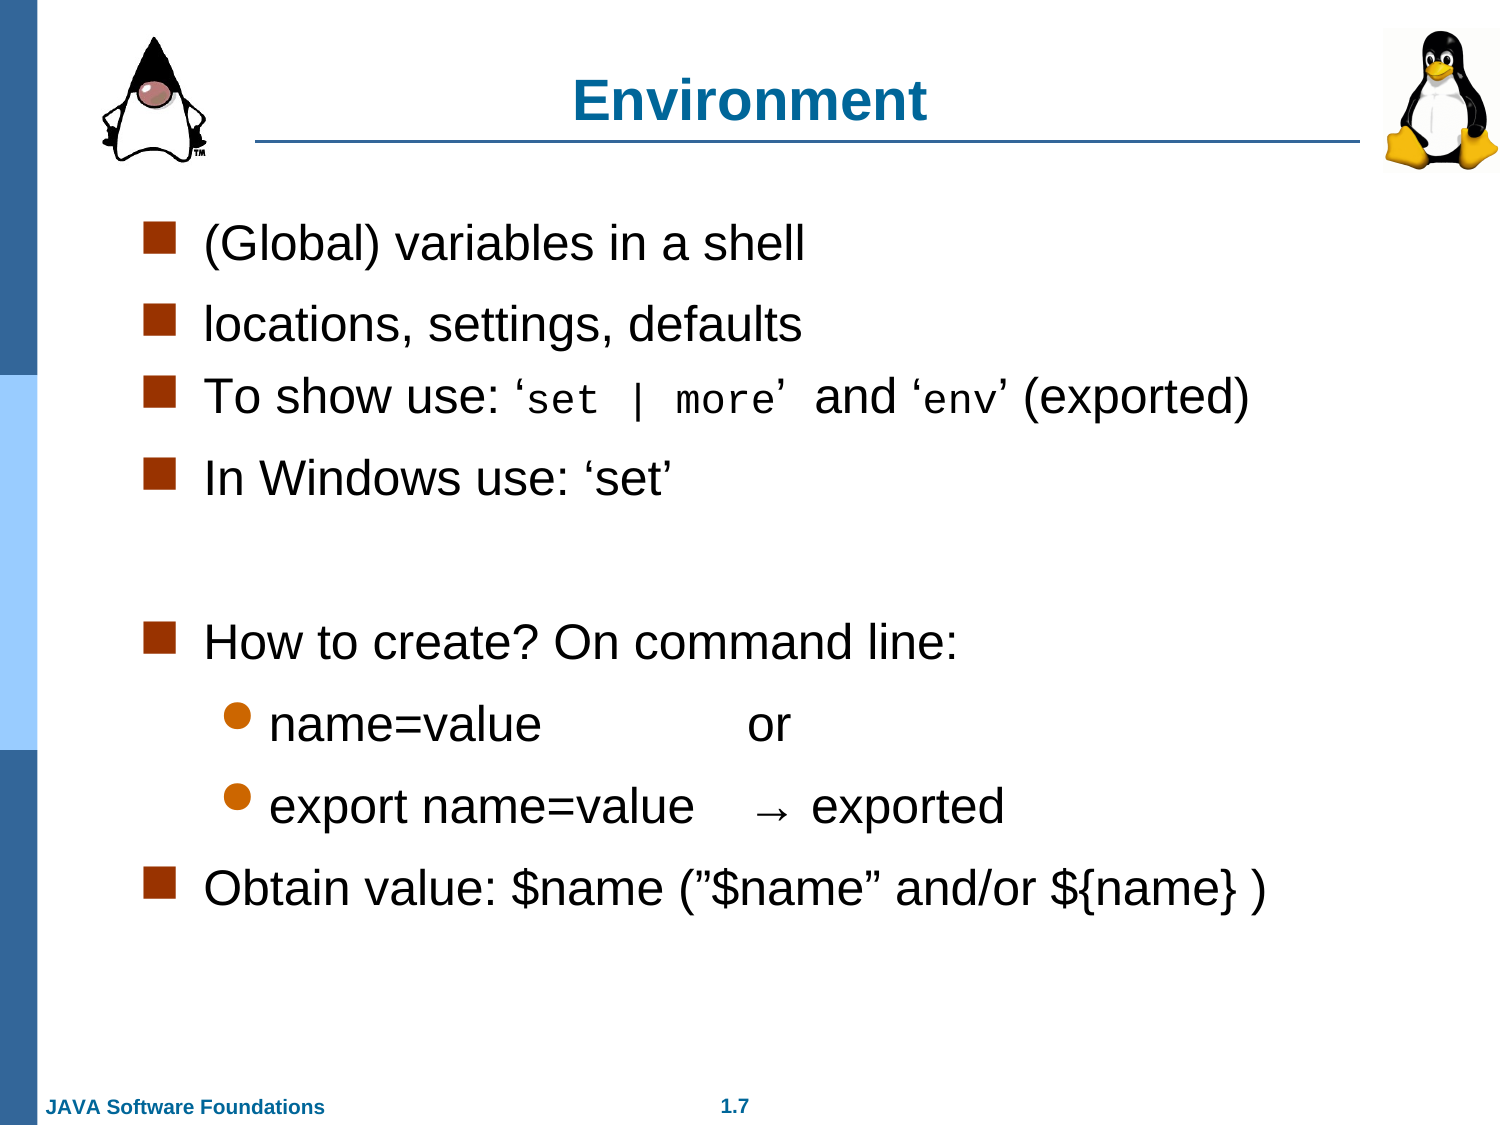

# Environment
(Global) variables in a shell
locations, settings, defaults
To show use: ‘set | more’ and ‘env’ (exported)
In Windows use: ‘set’
How to create? On command line:
name=value		or
export name=value 	→ exported
Obtain value: $name (”$name” and/or ${name} )